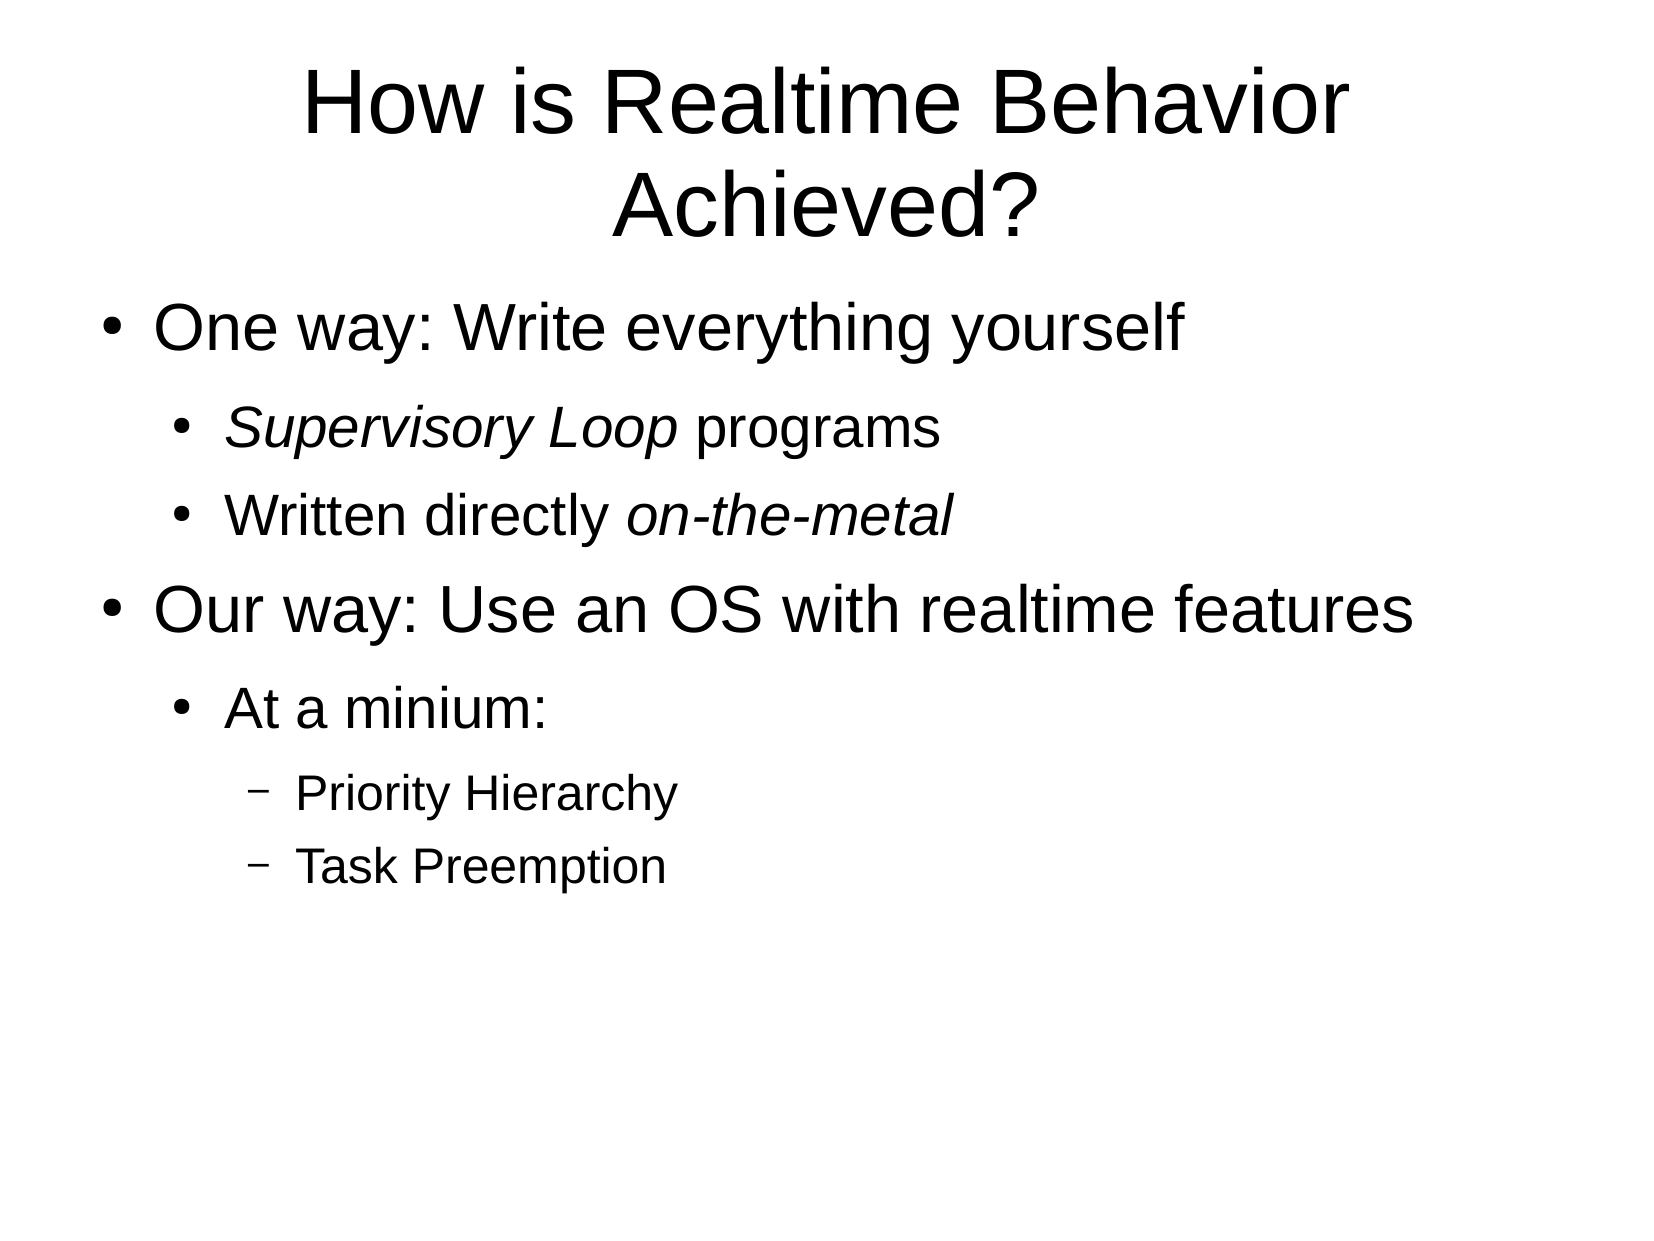

# How is Realtime Behavior Achieved?
One way: Write everything yourself
Supervisory Loop programs
Written directly on-the-metal
Our way: Use an OS with realtime features
At a minium:
Priority Hierarchy
Task Preemption